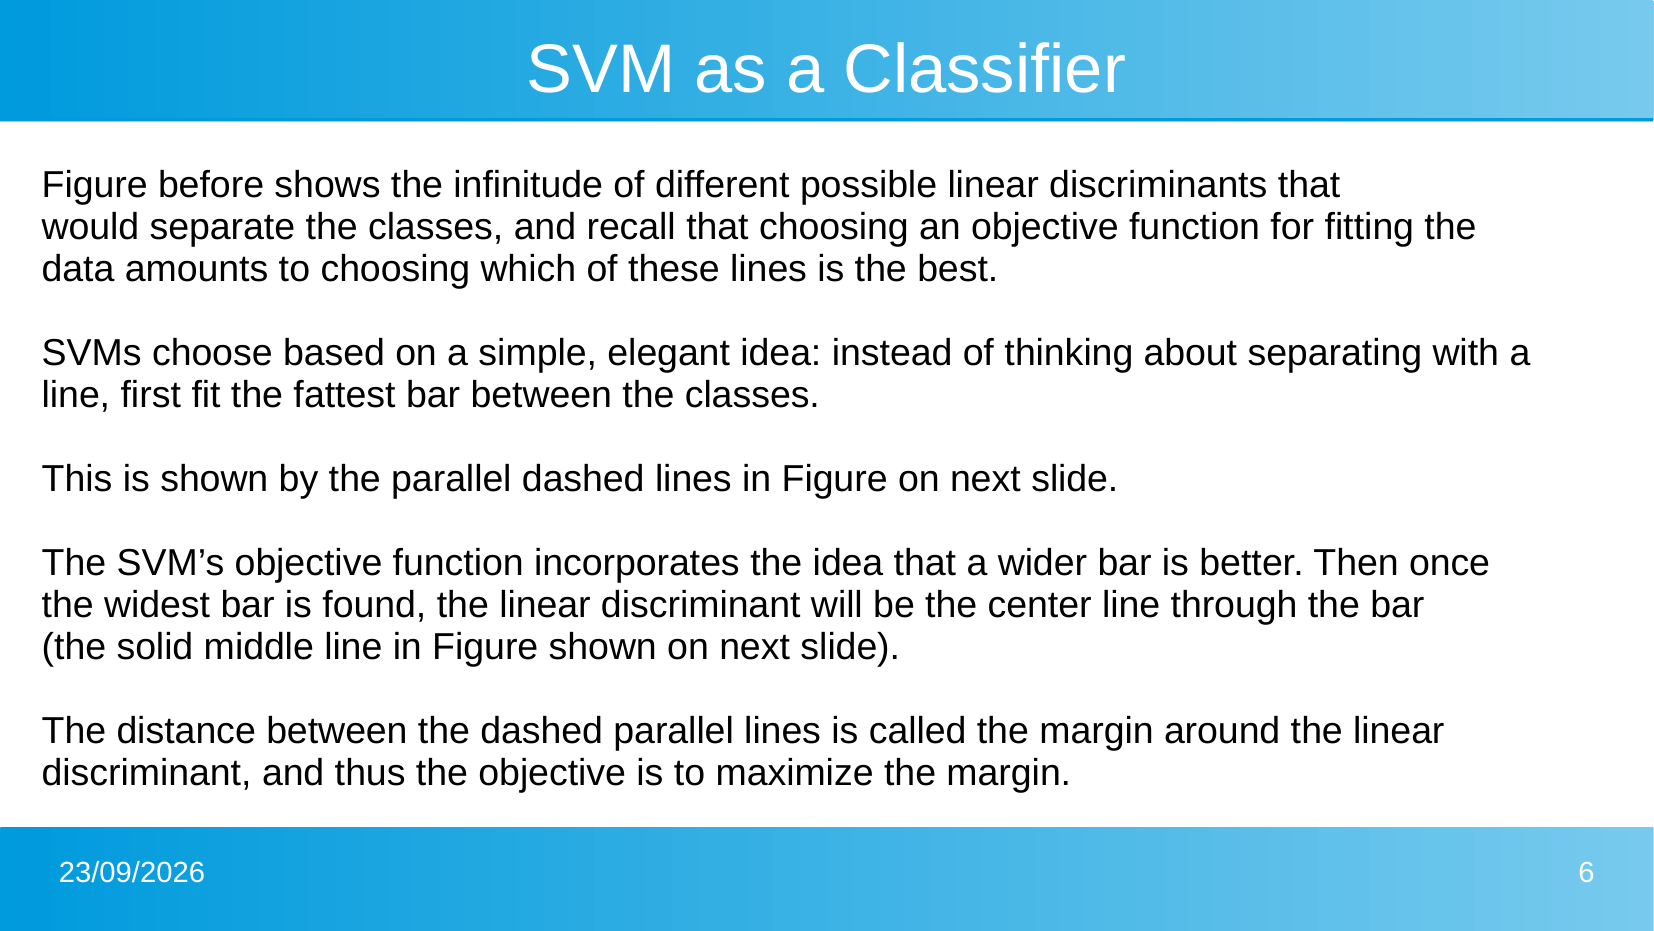

# SVM as a Classifier
Figure before shows the infinitude of different possible linear discriminants that
would separate the classes, and recall that choosing an objective function for fitting the
data amounts to choosing which of these lines is the best.
SVMs choose based on a simple, elegant idea: instead of thinking about separating with a line, first fit the fattest bar between the classes.
This is shown by the parallel dashed lines in Figure on next slide.
The SVM’s objective function incorporates the idea that a wider bar is better. Then once
the widest bar is found, the linear discriminant will be the center line through the bar
(the solid middle line in Figure shown on next slide).
The distance between the dashed parallel lines is called the margin around the linear discriminant, and thus the objective is to maximize the margin.
6